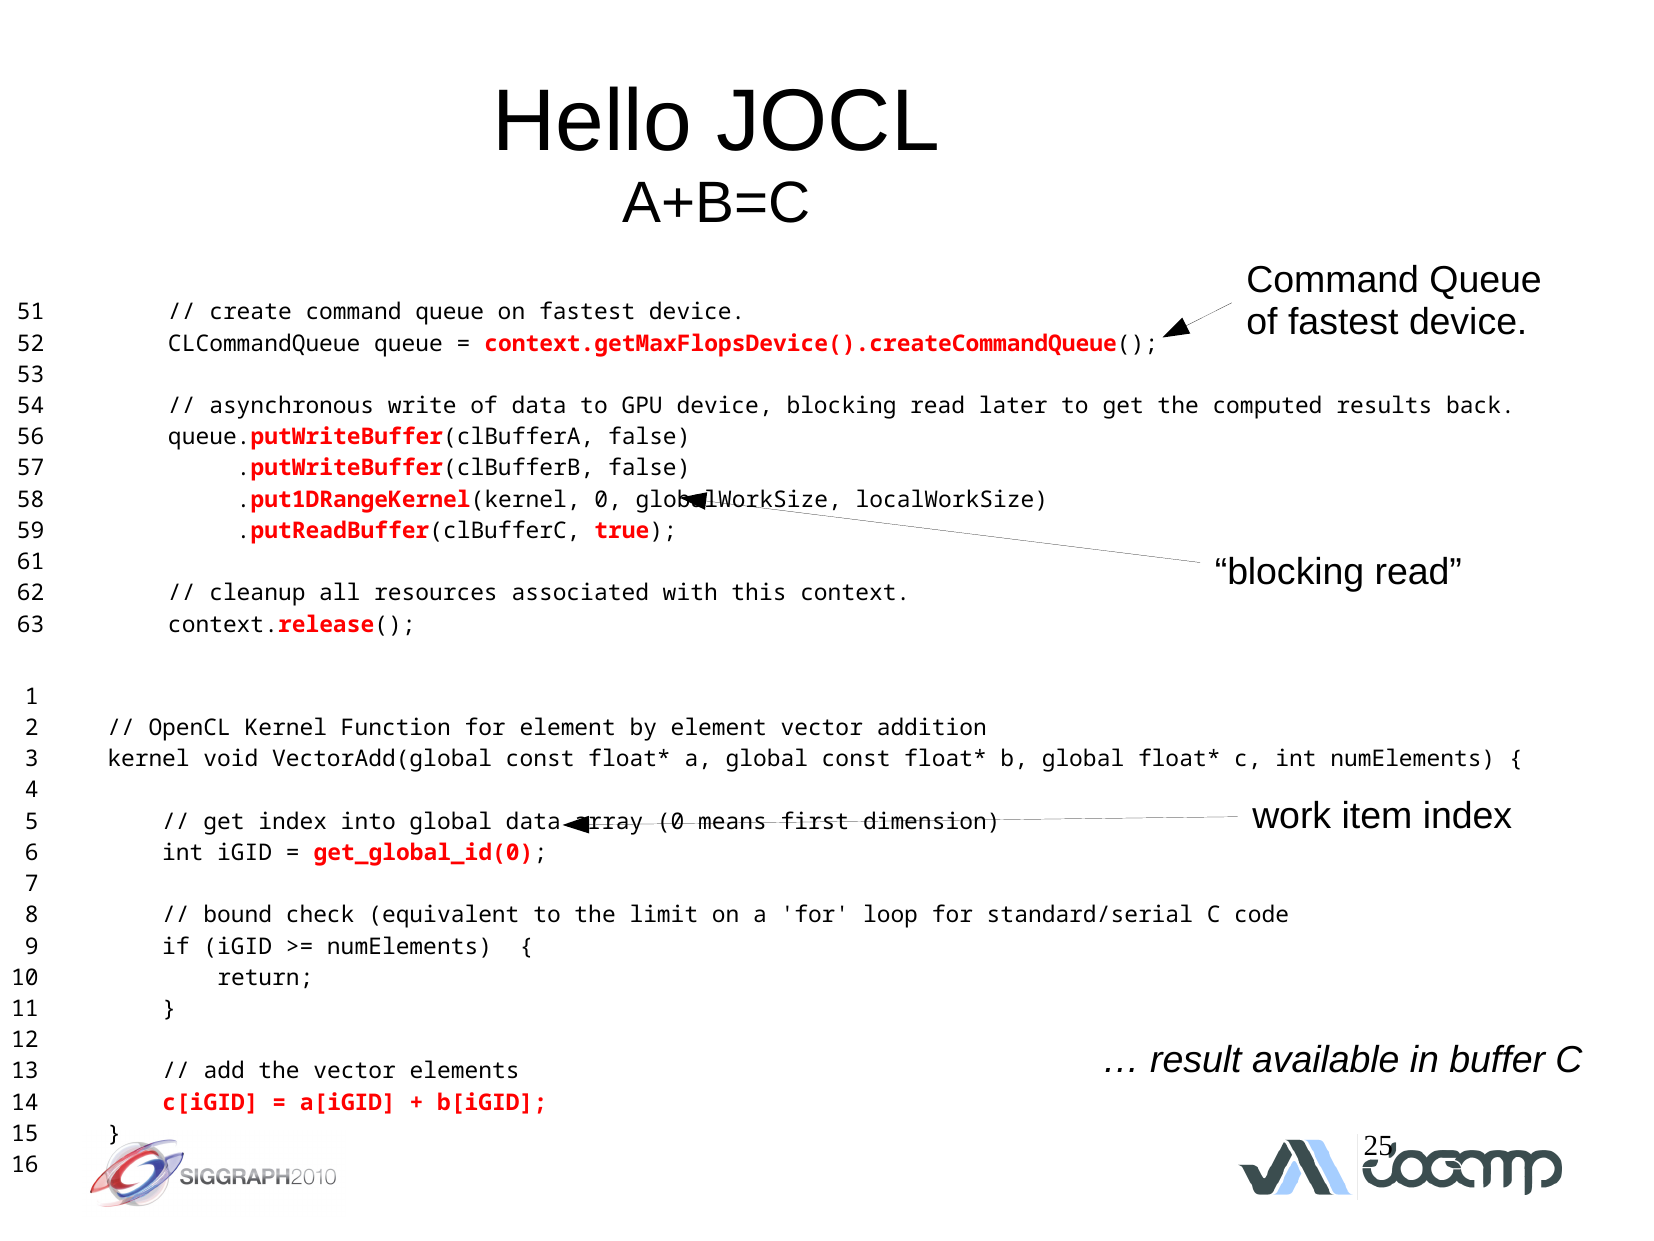

# Hello JOCL A+B=C
Command Queue
of fastest device.
51 // create command queue on fastest device.
52 CLCommandQueue queue = context.getMaxFlopsDevice().createCommandQueue();
53
54 // asynchronous write of data to GPU device, blocking read later to get the computed results back.
56 queue.putWriteBuffer(clBufferA, false)
57 .putWriteBuffer(clBufferB, false)
58 .put1DRangeKernel(kernel, 0, globalWorkSize, localWorkSize)
59 .putReadBuffer(clBufferC, true);
61
62 // cleanup all resources associated with this context.
63 context.release();
“blocking read”
 1
 2 // OpenCL Kernel Function for element by element vector addition
 3 kernel void VectorAdd(global const float* a, global const float* b, global float* c, int numElements) {
 4
 5 // get index into global data array (0 means first dimension)
 6 int iGID = get_global_id(0);
 7
 8 // bound check (equivalent to the limit on a 'for' loop for standard/serial C code
 9 if (iGID >= numElements) {
10 return;
11 }
12
13 // add the vector elements
14 c[iGID] = a[iGID] + b[iGID];
15 }
16
work item index
… result available in buffer C
25